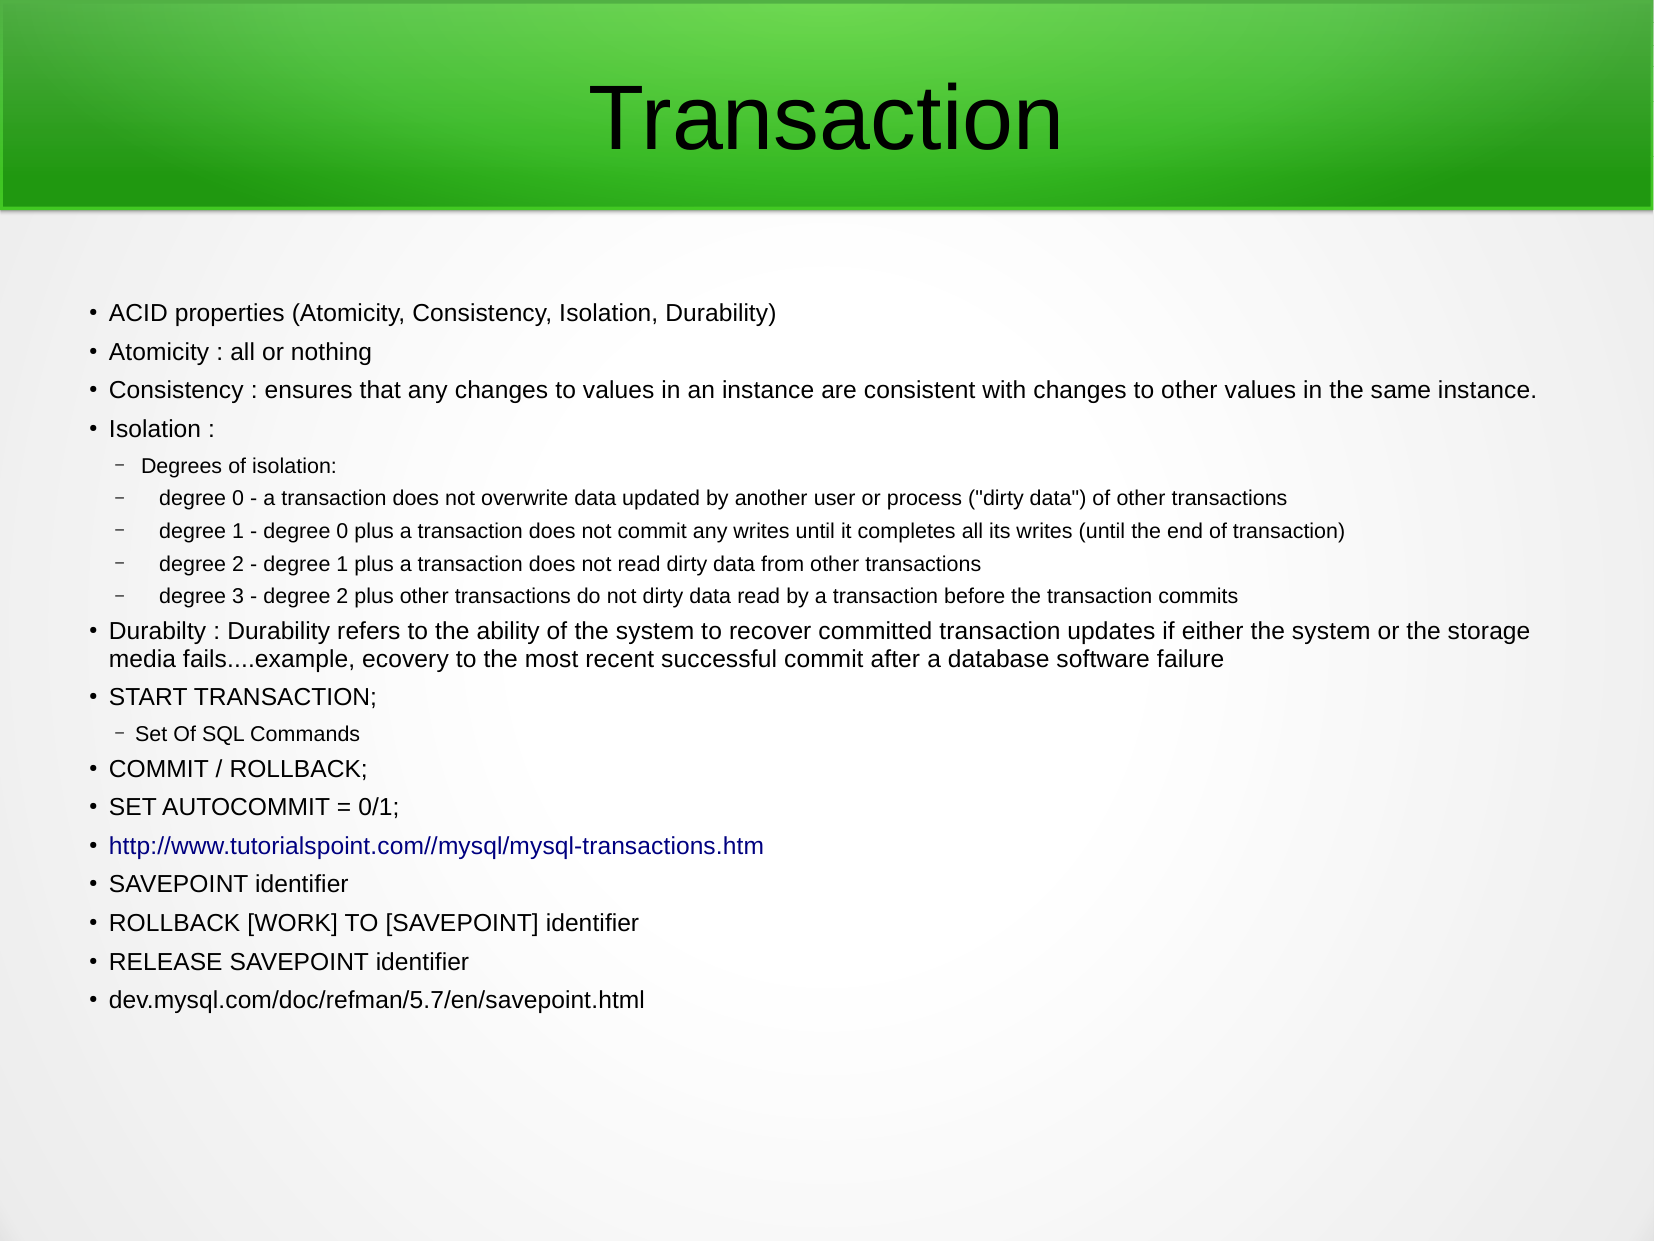

# Transaction
ACID properties (Atomicity, Consistency, Isolation, Durability)
Atomicity : all or nothing
Consistency : ensures that any changes to values in an instance are consistent with changes to other values in the same instance.
Isolation :
 Degrees of isolation:
 degree 0 - a transaction does not overwrite data updated by another user or process ("dirty data") of other transactions
 degree 1 - degree 0 plus a transaction does not commit any writes until it completes all its writes (until the end of transaction)
 degree 2 - degree 1 plus a transaction does not read dirty data from other transactions
 degree 3 - degree 2 plus other transactions do not dirty data read by a transaction before the transaction commits
Durabilty : Durability refers to the ability of the system to recover committed transaction updates if either the system or the storage media fails....example, ecovery to the most recent successful commit after a database software failure
START TRANSACTION;
Set Of SQL Commands
COMMIT / ROLLBACK;
SET AUTOCOMMIT = 0/1;
http://www.tutorialspoint.com//mysql/mysql-transactions.htm
SAVEPOINT identifier
ROLLBACK [WORK] TO [SAVEPOINT] identifier
RELEASE SAVEPOINT identifier
dev.mysql.com/doc/refman/5.7/en/savepoint.html